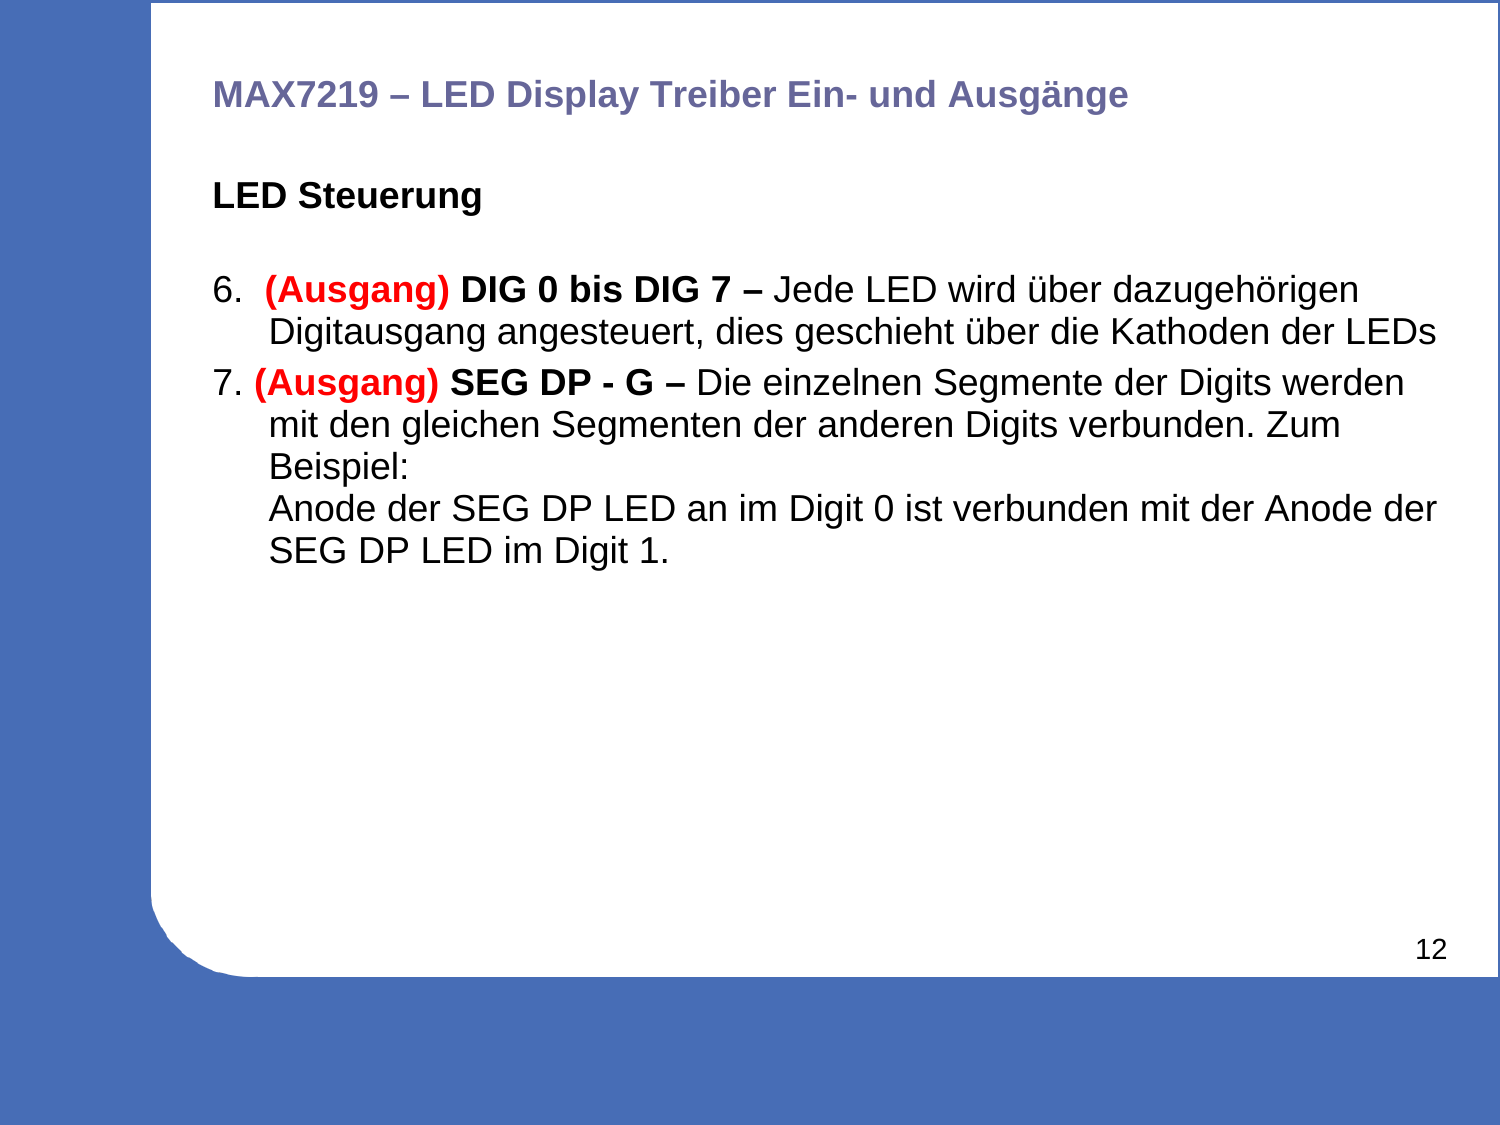

# MAX7219 – LED Display Treiber Ein- und Ausgänge
LED Steuerung
6. (Ausgang) DIG 0 bis DIG 7 – Jede LED wird über dazugehörigen Digitausgang angesteuert, dies geschieht über die Kathoden der LEDs
7. (Ausgang) SEG DP - G – Die einzelnen Segmente der Digits werden mit den gleichen Segmenten der anderen Digits verbunden. Zum Beispiel:
Anode der SEG DP LED an im Digit 0 ist verbunden mit der Anode der SEG DP LED im Digit 1.
12